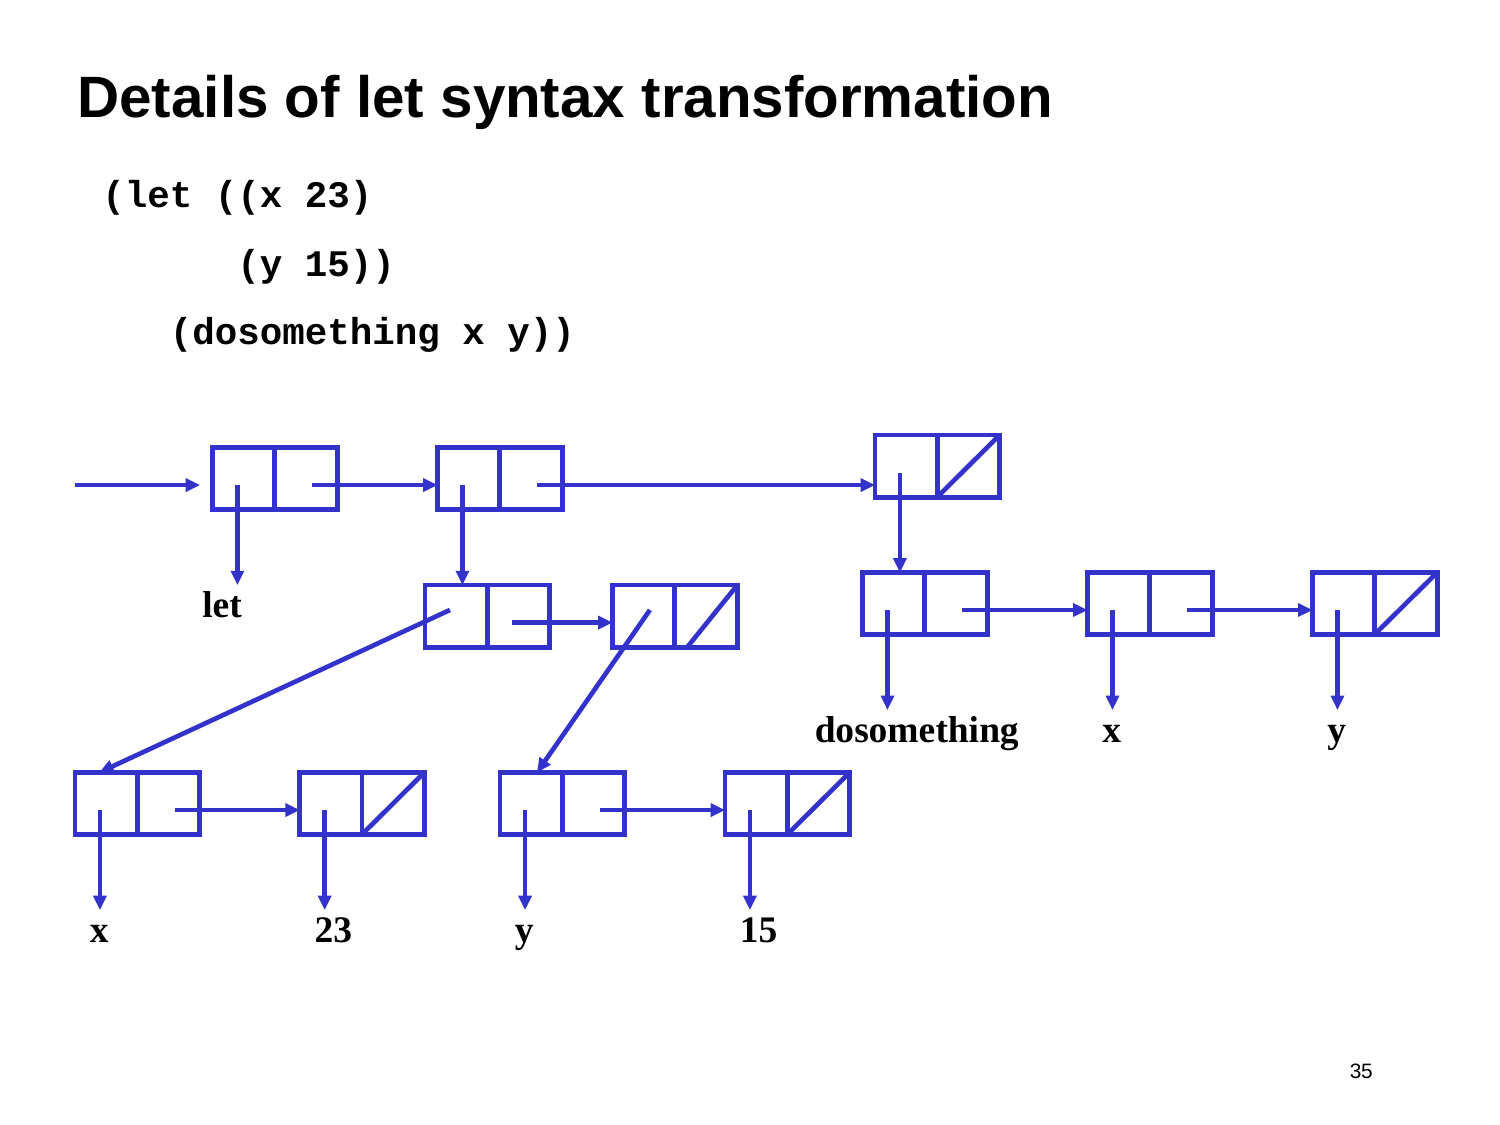

Details of let syntax transformation
(let ((x 23)
 (y 15))
 (dosomething x y))
let
x
y
dosomething
x
23
y
15